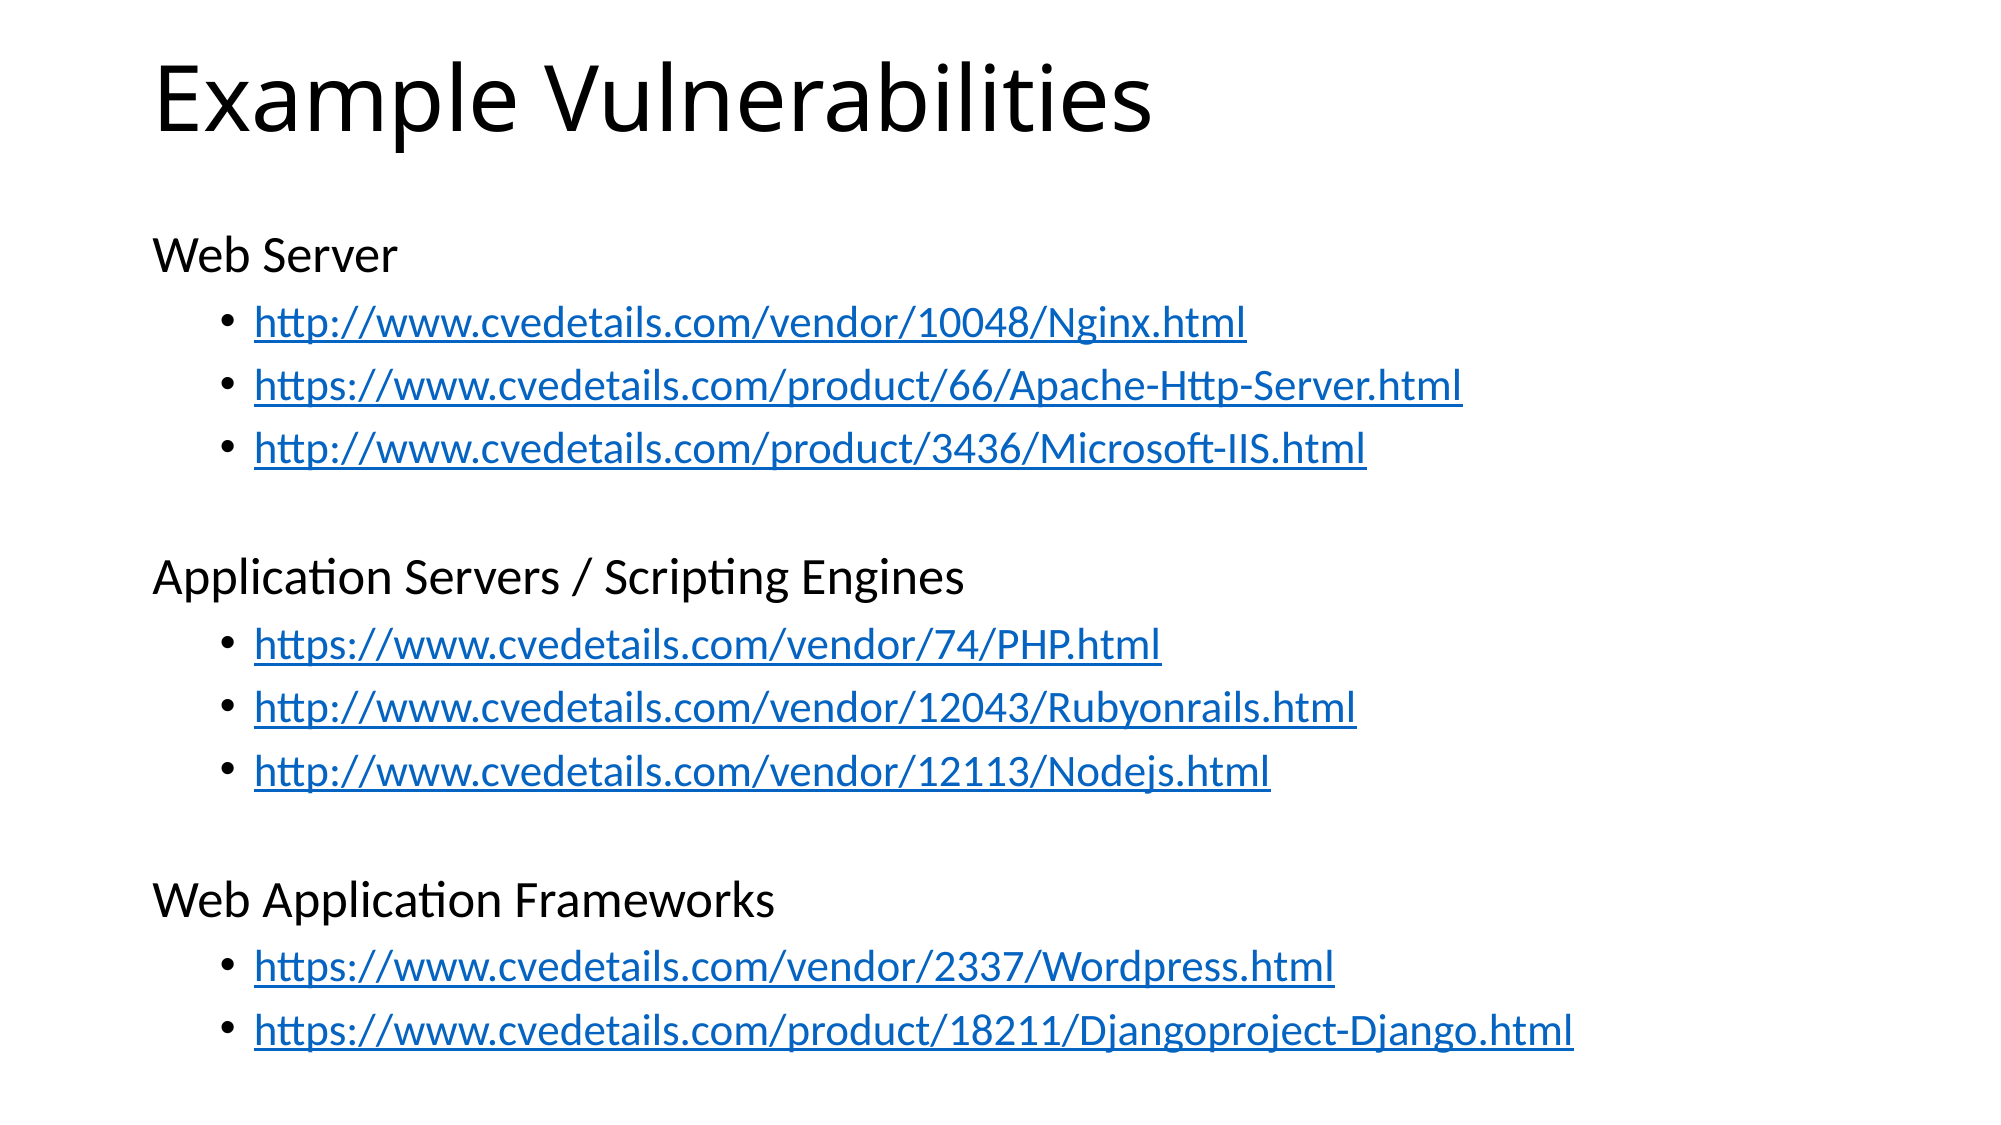

# Example Vulnerabilities
Web Server
http://www.cvedetails.com/vendor/10048/Nginx.html
https://www.cvedetails.com/product/66/Apache-Http-Server.html
http://www.cvedetails.com/product/3436/Microsoft-IIS.html
Application Servers / Scripting Engines
https://www.cvedetails.com/vendor/74/PHP.html
http://www.cvedetails.com/vendor/12043/Rubyonrails.html
http://www.cvedetails.com/vendor/12113/Nodejs.html
Web Application Frameworks
https://www.cvedetails.com/vendor/2337/Wordpress.html
https://www.cvedetails.com/product/18211/Djangoproject-Django.html